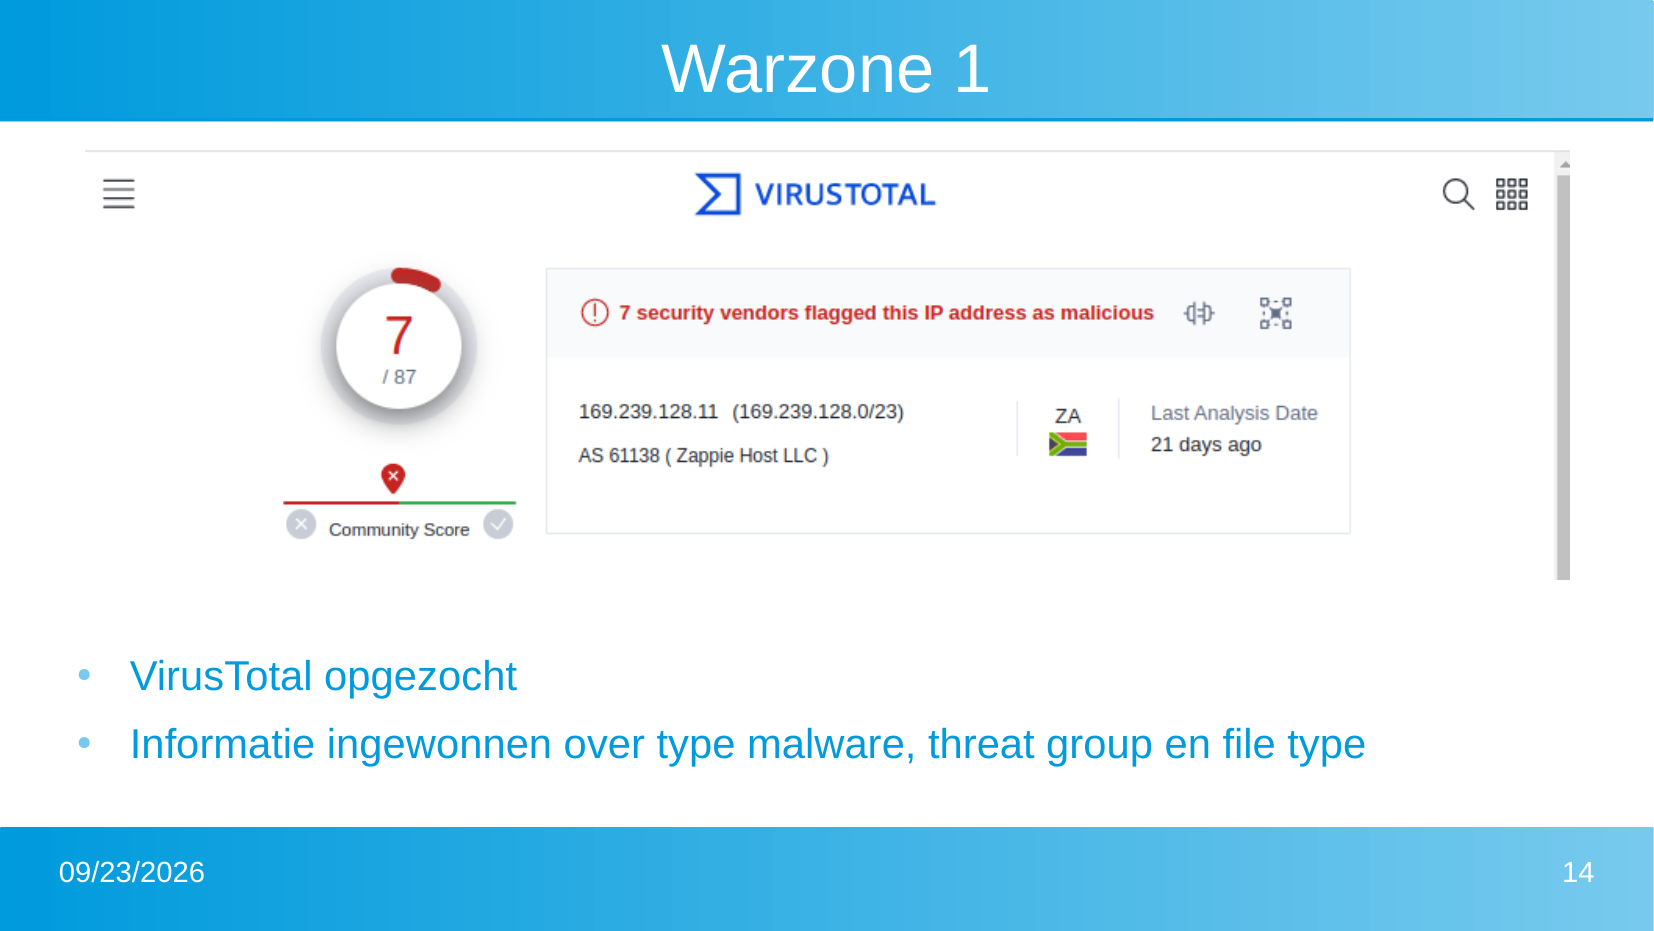

# Warzone 1
VirusTotal opgezocht
Informatie ingewonnen over type malware, threat group en file type
14